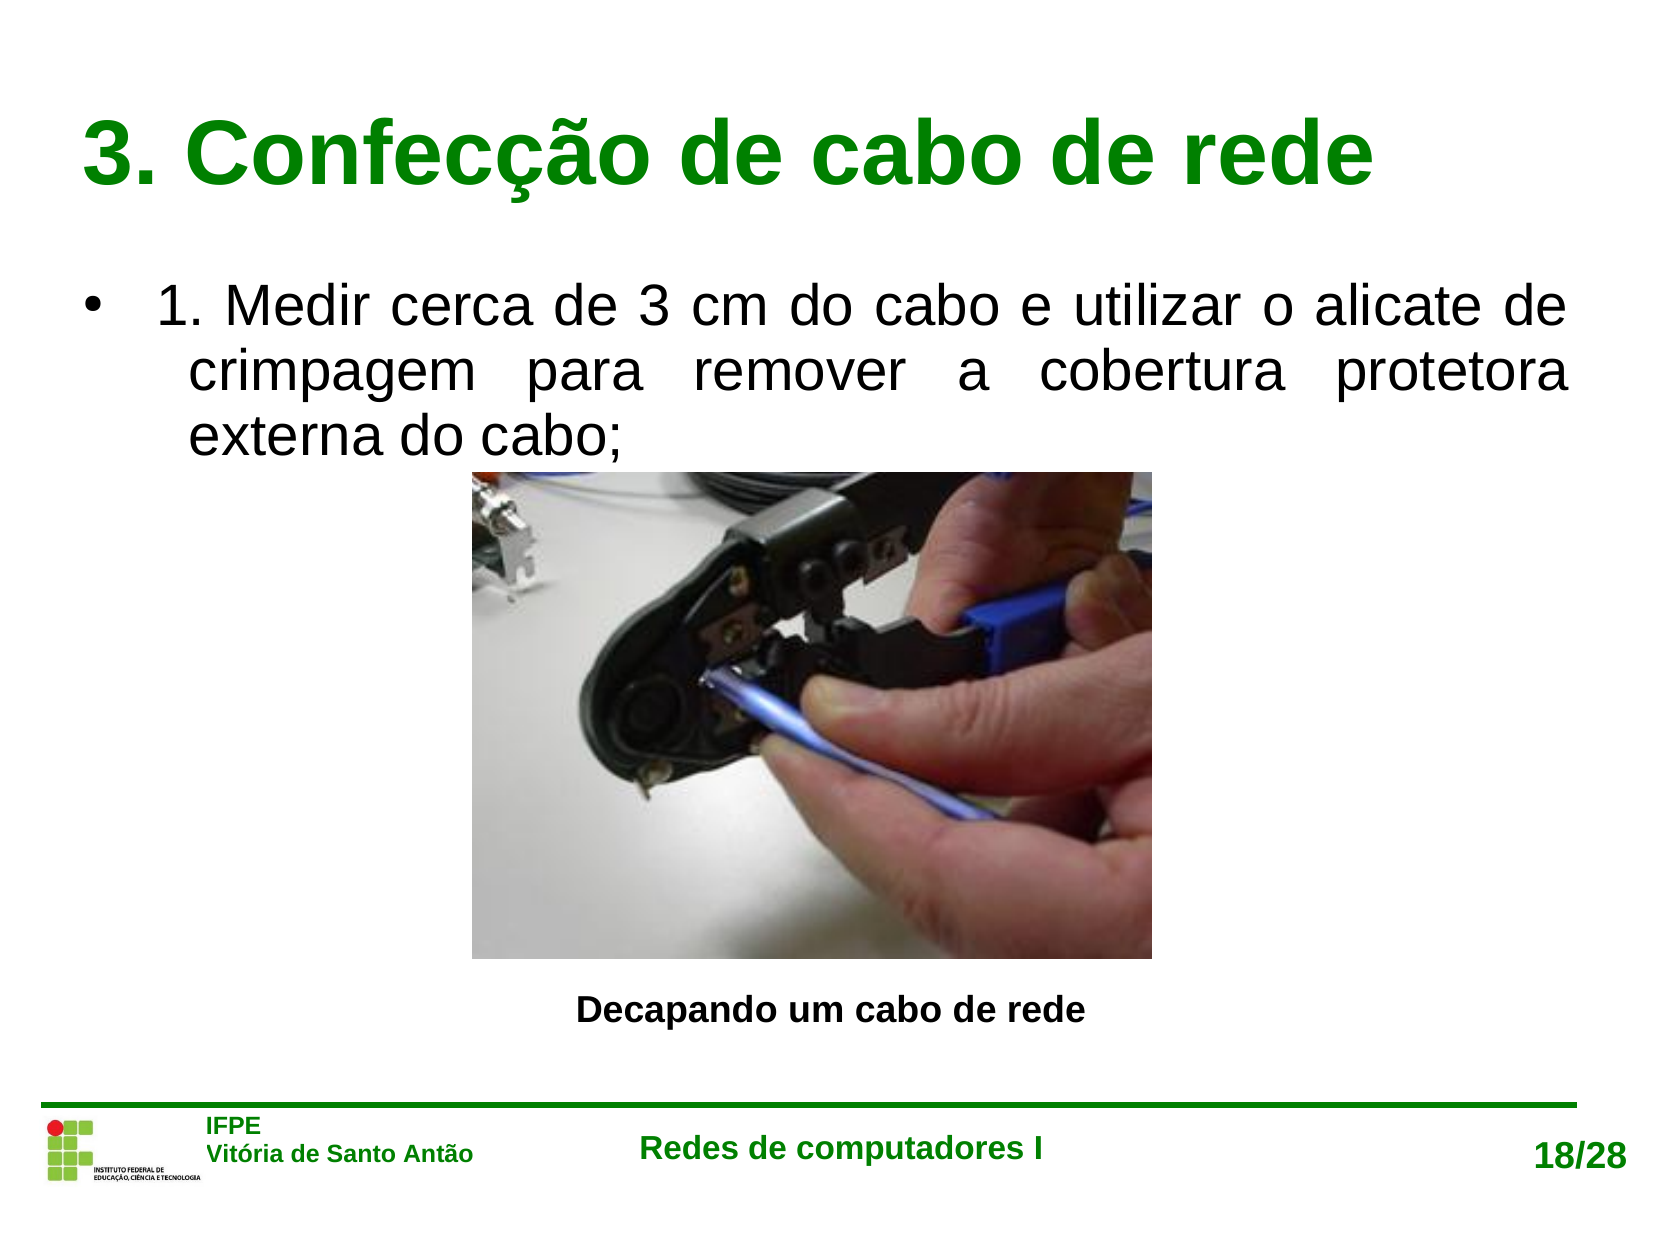

# 3. Confecção de cabo de rede
 1. Medir cerca de 3 cm do cabo e utilizar o alicate de crimpagem para remover a cobertura protetora externa do cabo;
Decapando um cabo de rede